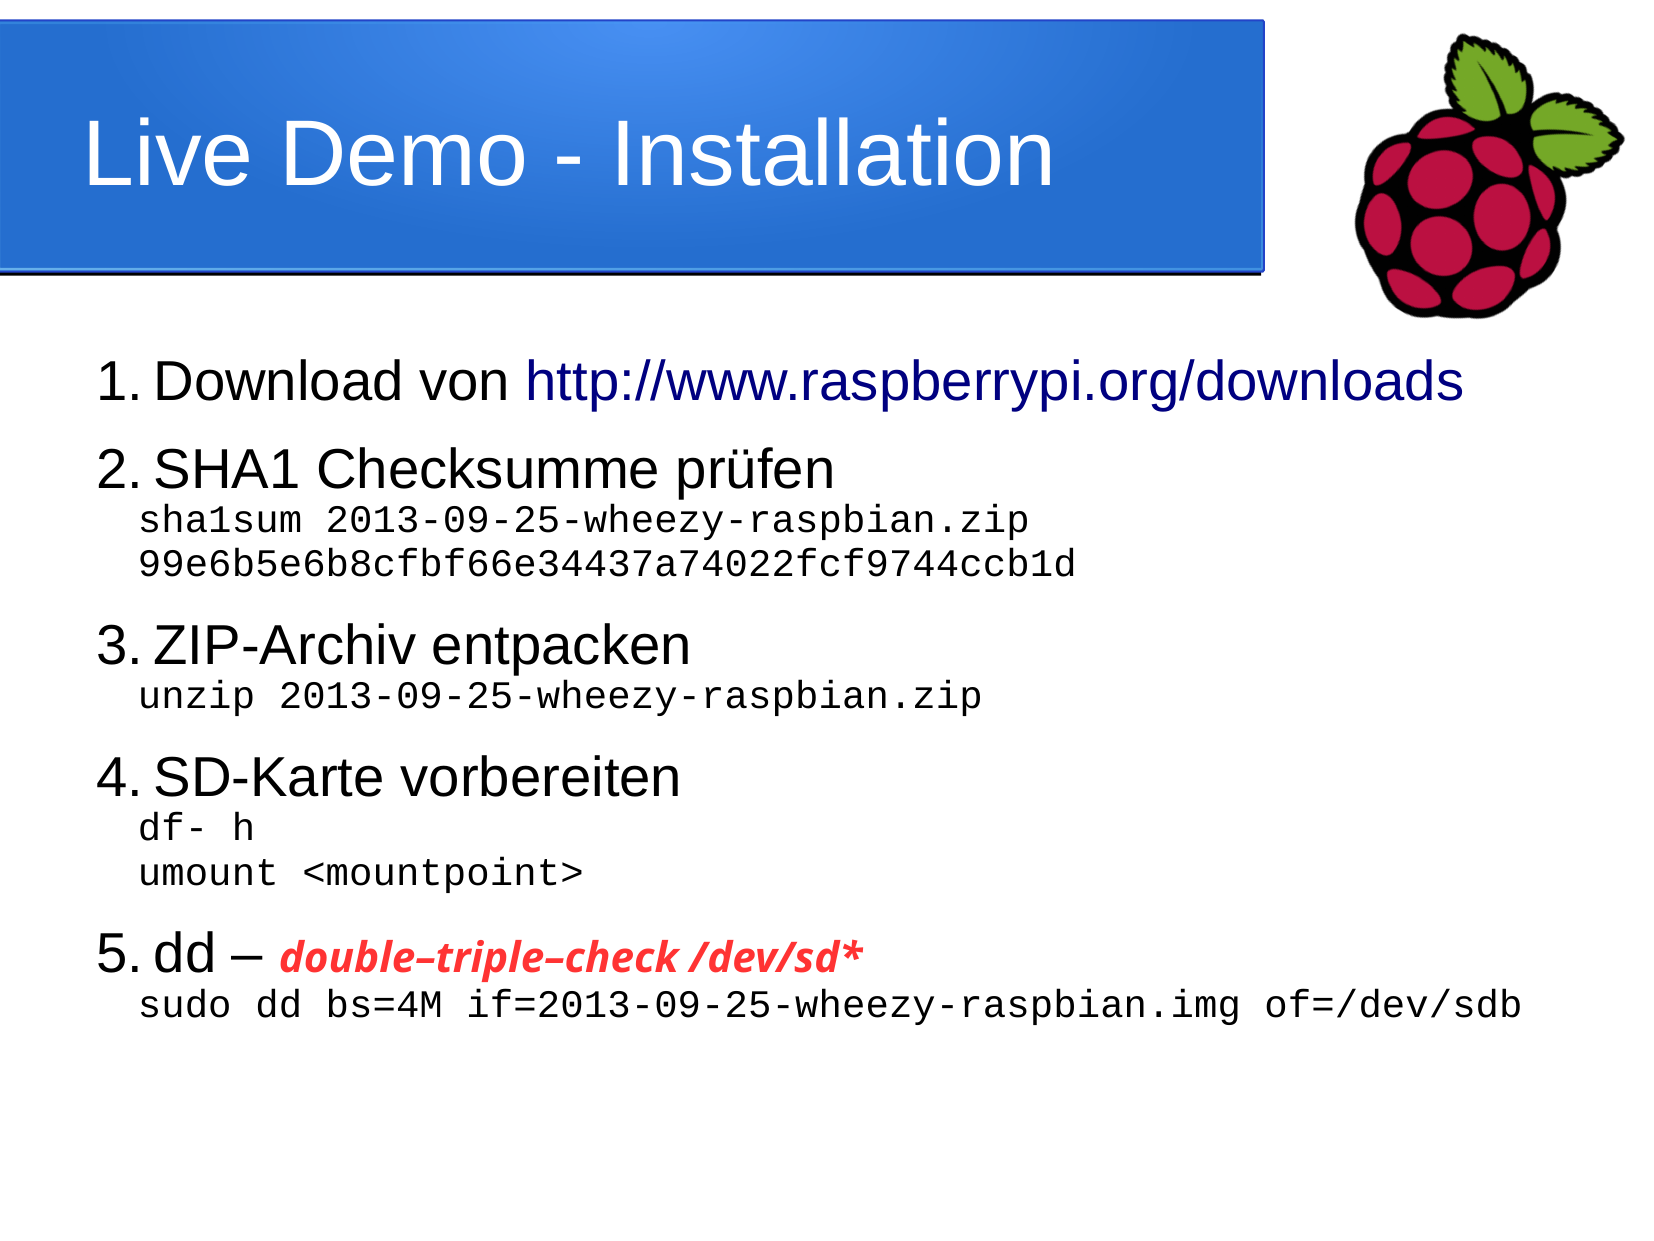

# Live Demo - Installation
 Download von http://www.raspberrypi.org/downloads
 SHA1 Checksumme prüfen
sha1sum 2013-09-25-wheezy-raspbian.zip
99e6b5e6b8cfbf66e34437a74022fcf9744ccb1d
 ZIP-Archiv entpacken
unzip 2013-09-25-wheezy-raspbian.zip
 SD-Karte vorbereiten
df- h
umount <mountpoint>
 dd – double–triple–check /dev/sd*
sudo dd bs=4M if=2013-09-25-wheezy-raspbian.img of=/dev/sdb